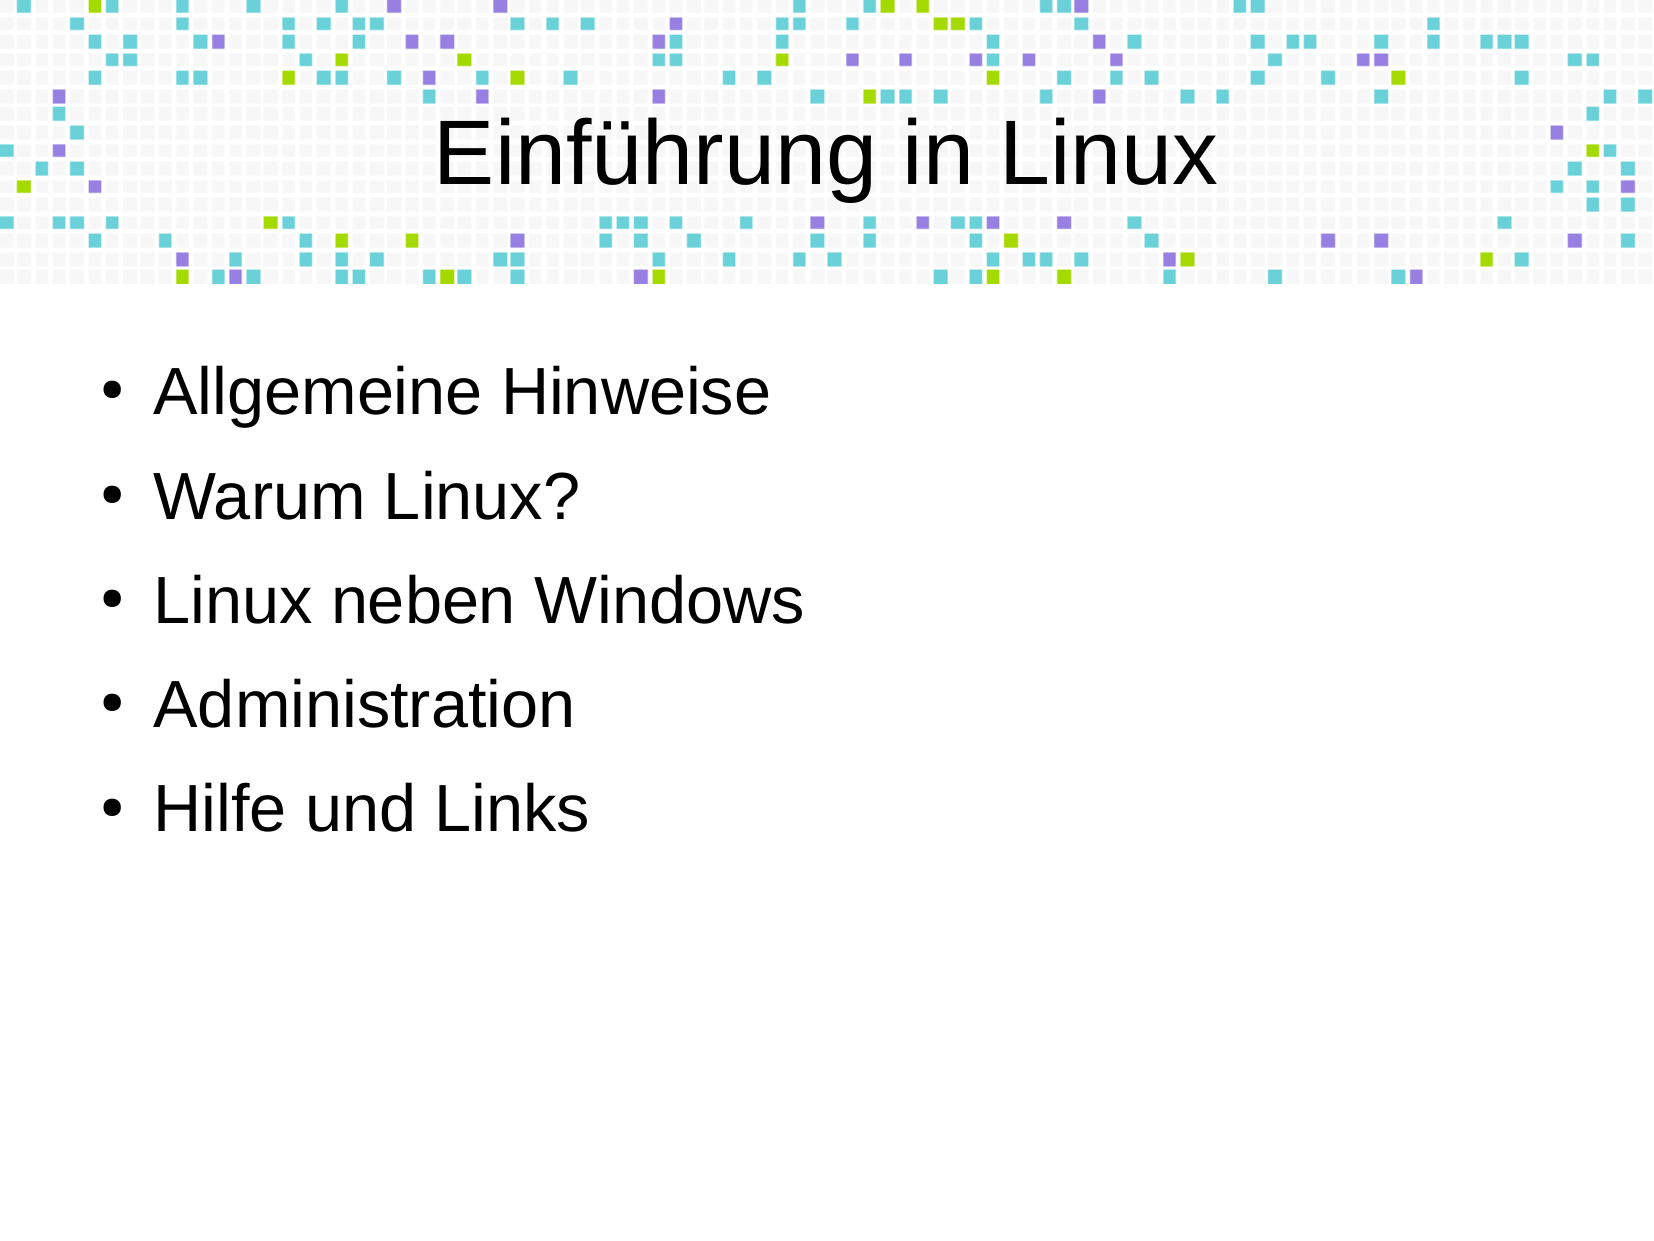

# Einführung in Linux
Allgemeine Hinweise
Warum Linux?
Linux neben Windows
Administration
Hilfe und Links